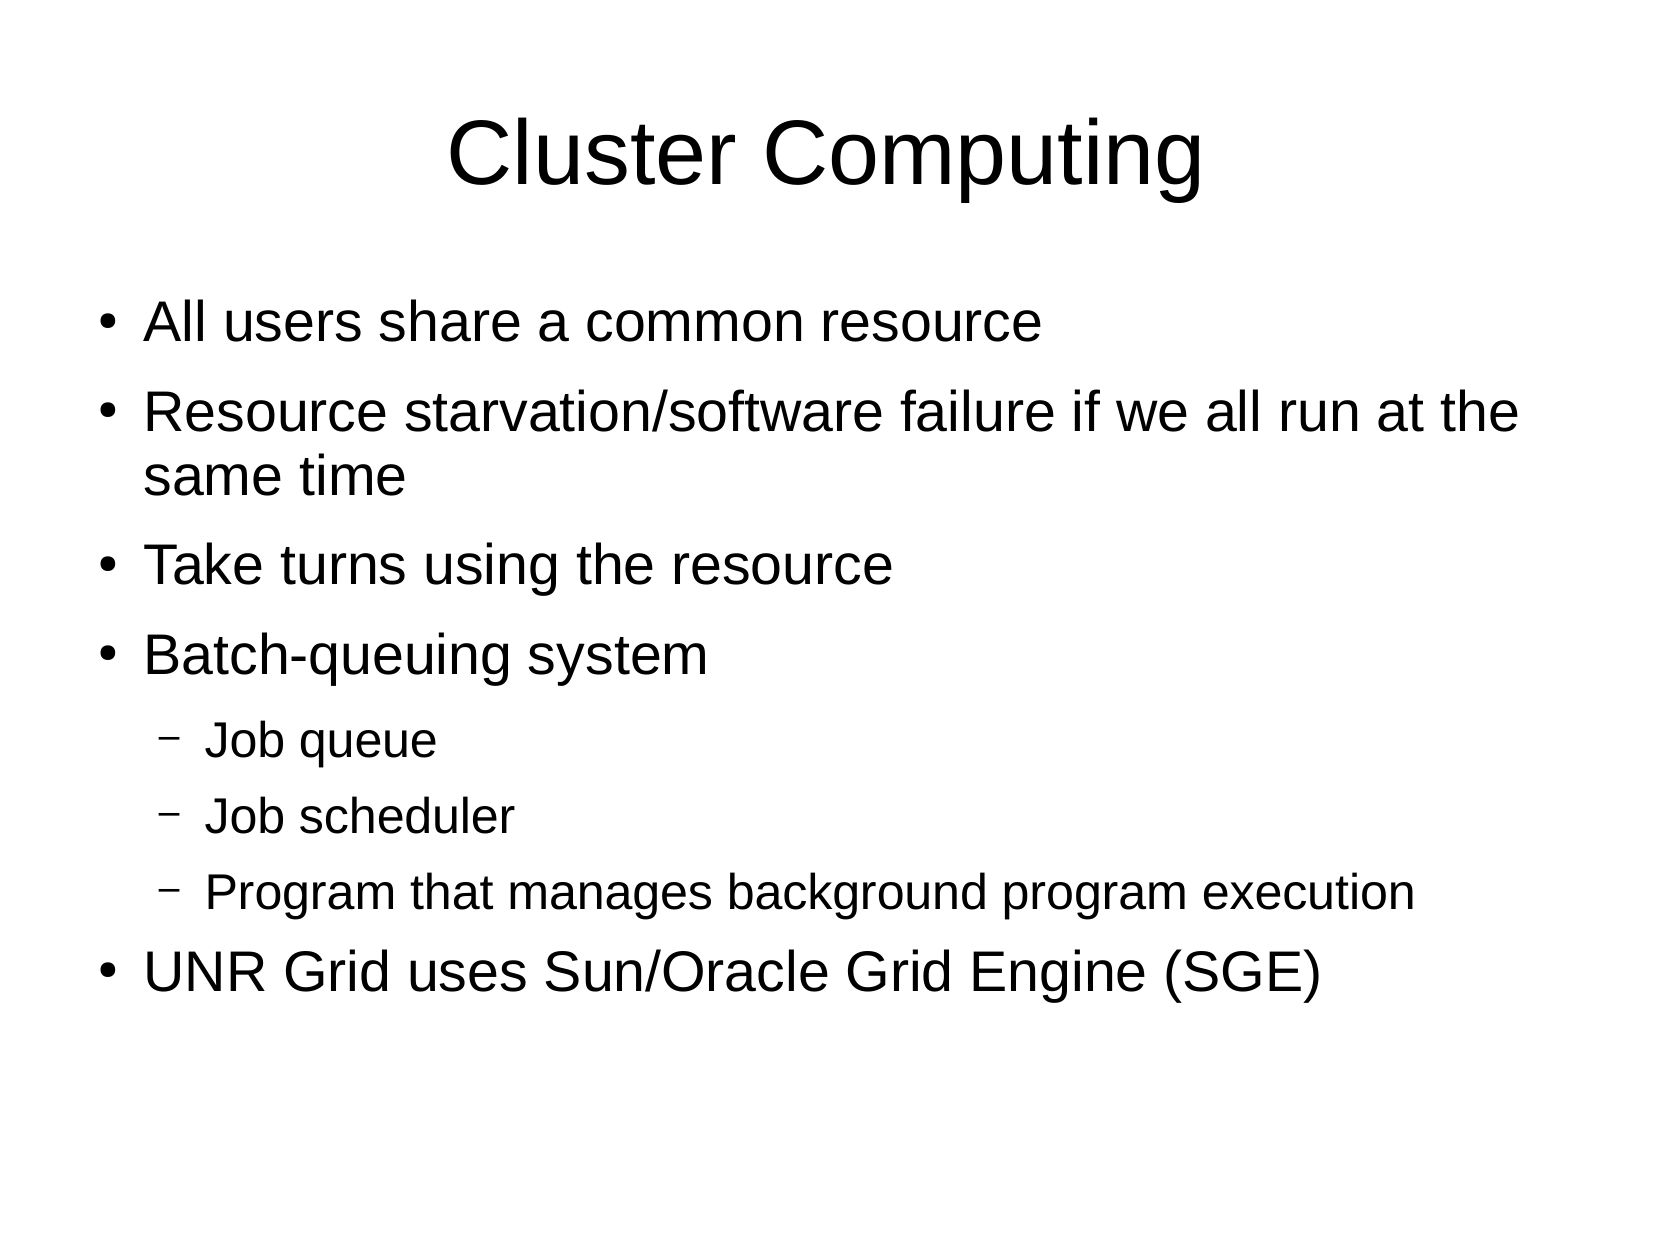

# Cluster Computing
All users share a common resource
Resource starvation/software failure if we all run at the same time
Take turns using the resource
Batch-queuing system
Job queue
Job scheduler
Program that manages background program execution
UNR Grid uses Sun/Oracle Grid Engine (SGE)